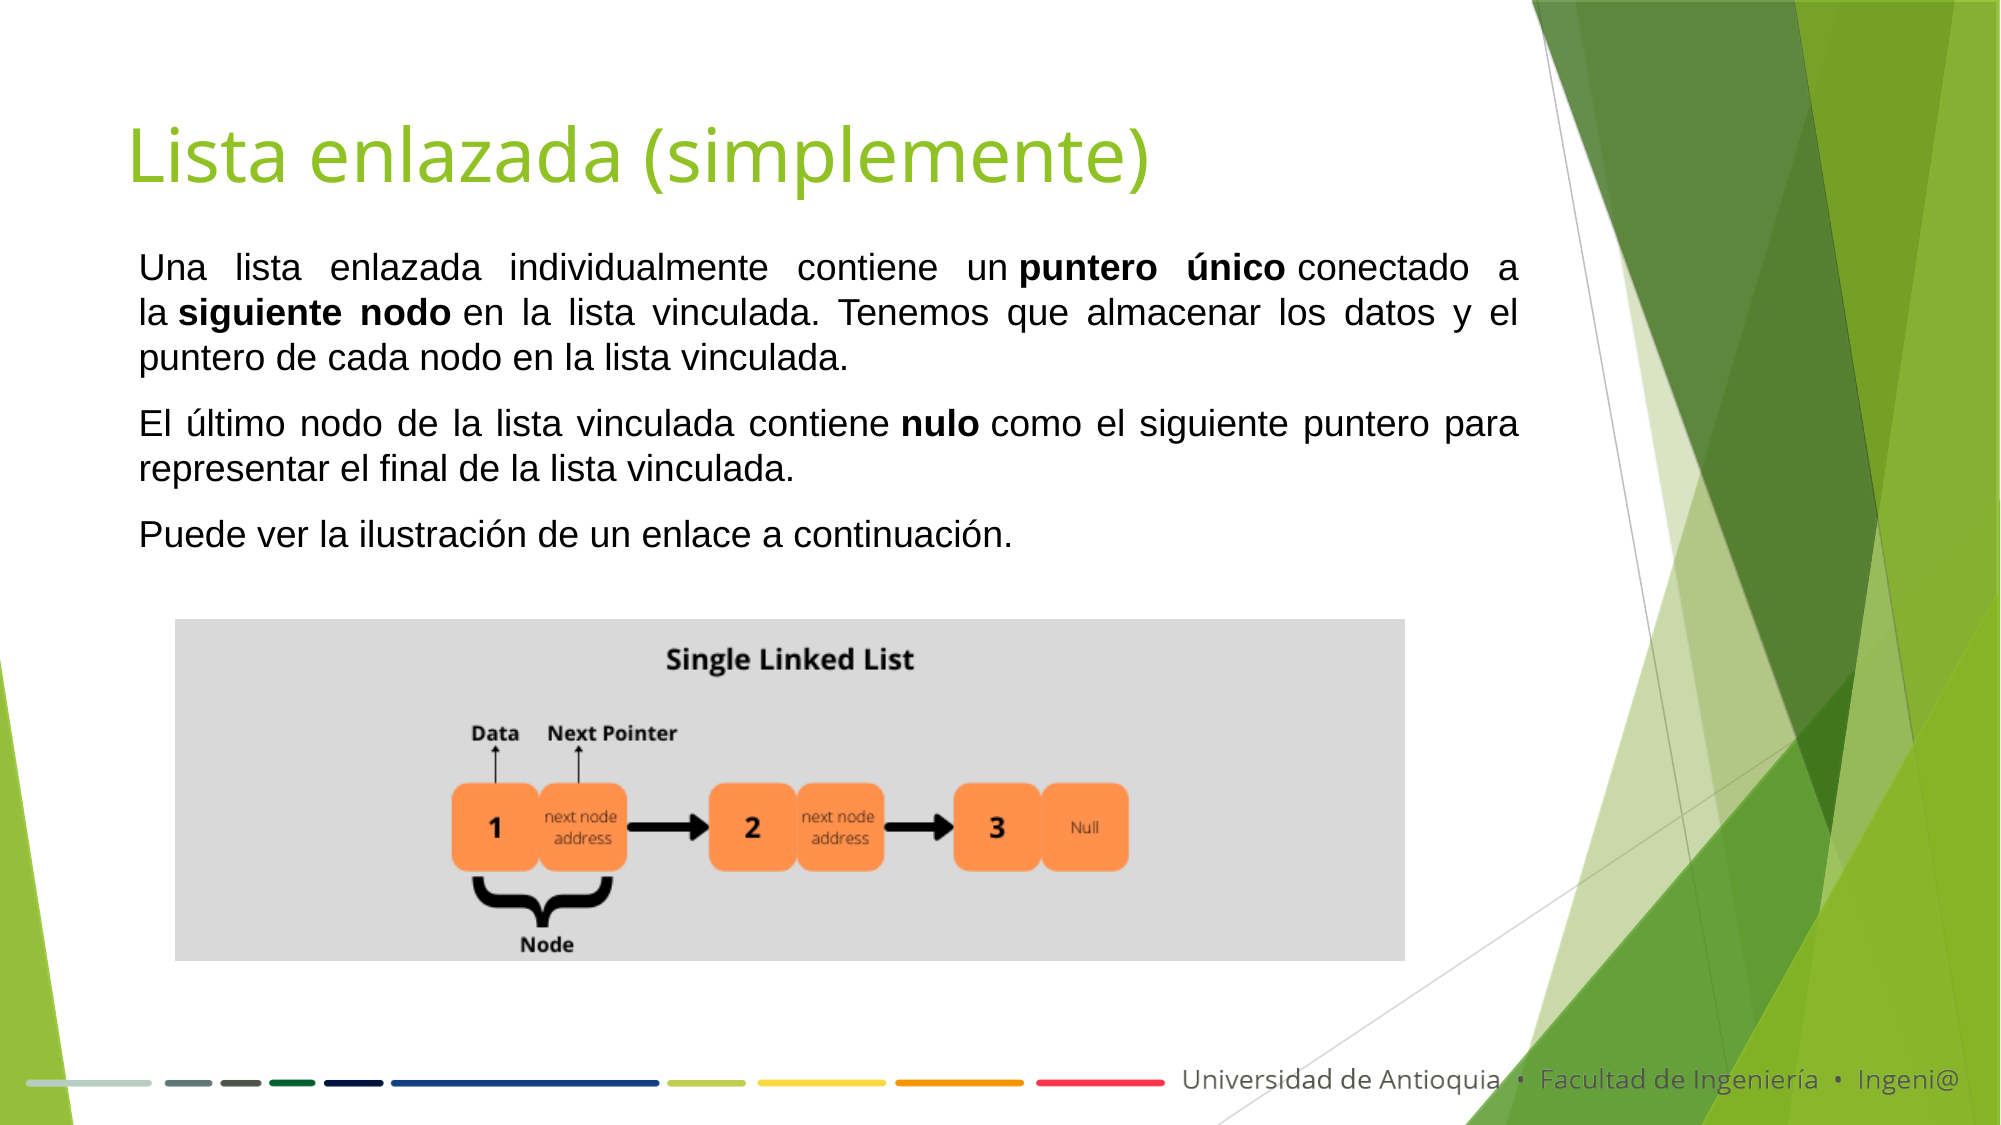

# Lista enlazada (simplemente)
Una lista enlazada individualmente contiene un puntero único conectado a la siguiente nodo en la lista vinculada. Tenemos que almacenar los datos y el puntero de cada nodo en la lista vinculada.
El último nodo de la lista vinculada contiene nulo como el siguiente puntero para representar el final de la lista vinculada.
Puede ver la ilustración de un enlace a continuación.